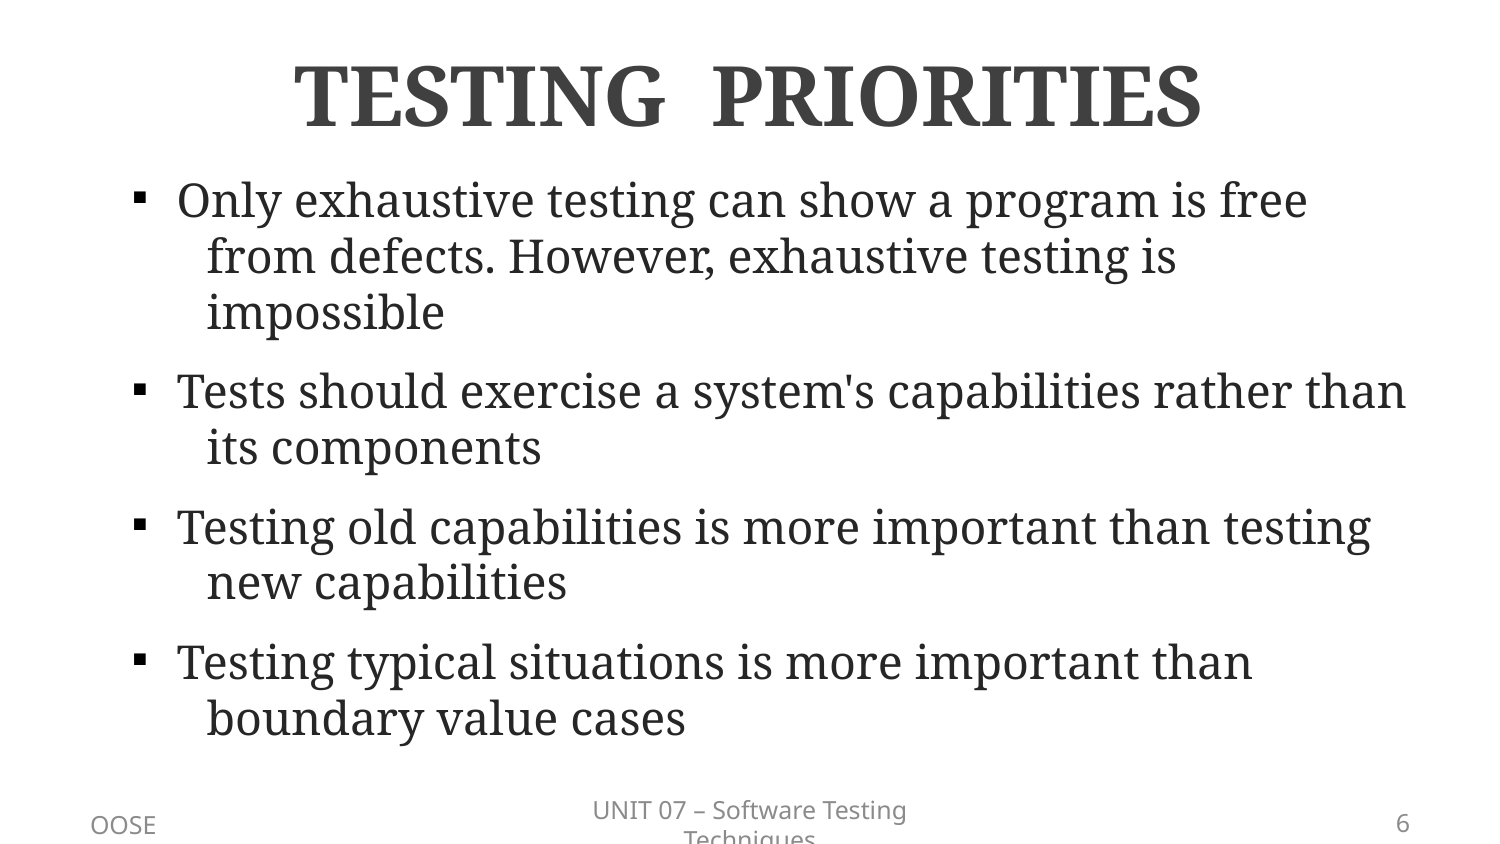

# TESTING priorities
Only exhaustive testing can show a program is free from defects. However, exhaustive testing is impossible
Tests should exercise a system's capabilities rather than its components
Testing old capabilities is more important than testing new capabilities
Testing typical situations is more important than boundary value cases
OOSE
UNIT 07 - Software Testing Techniques
6